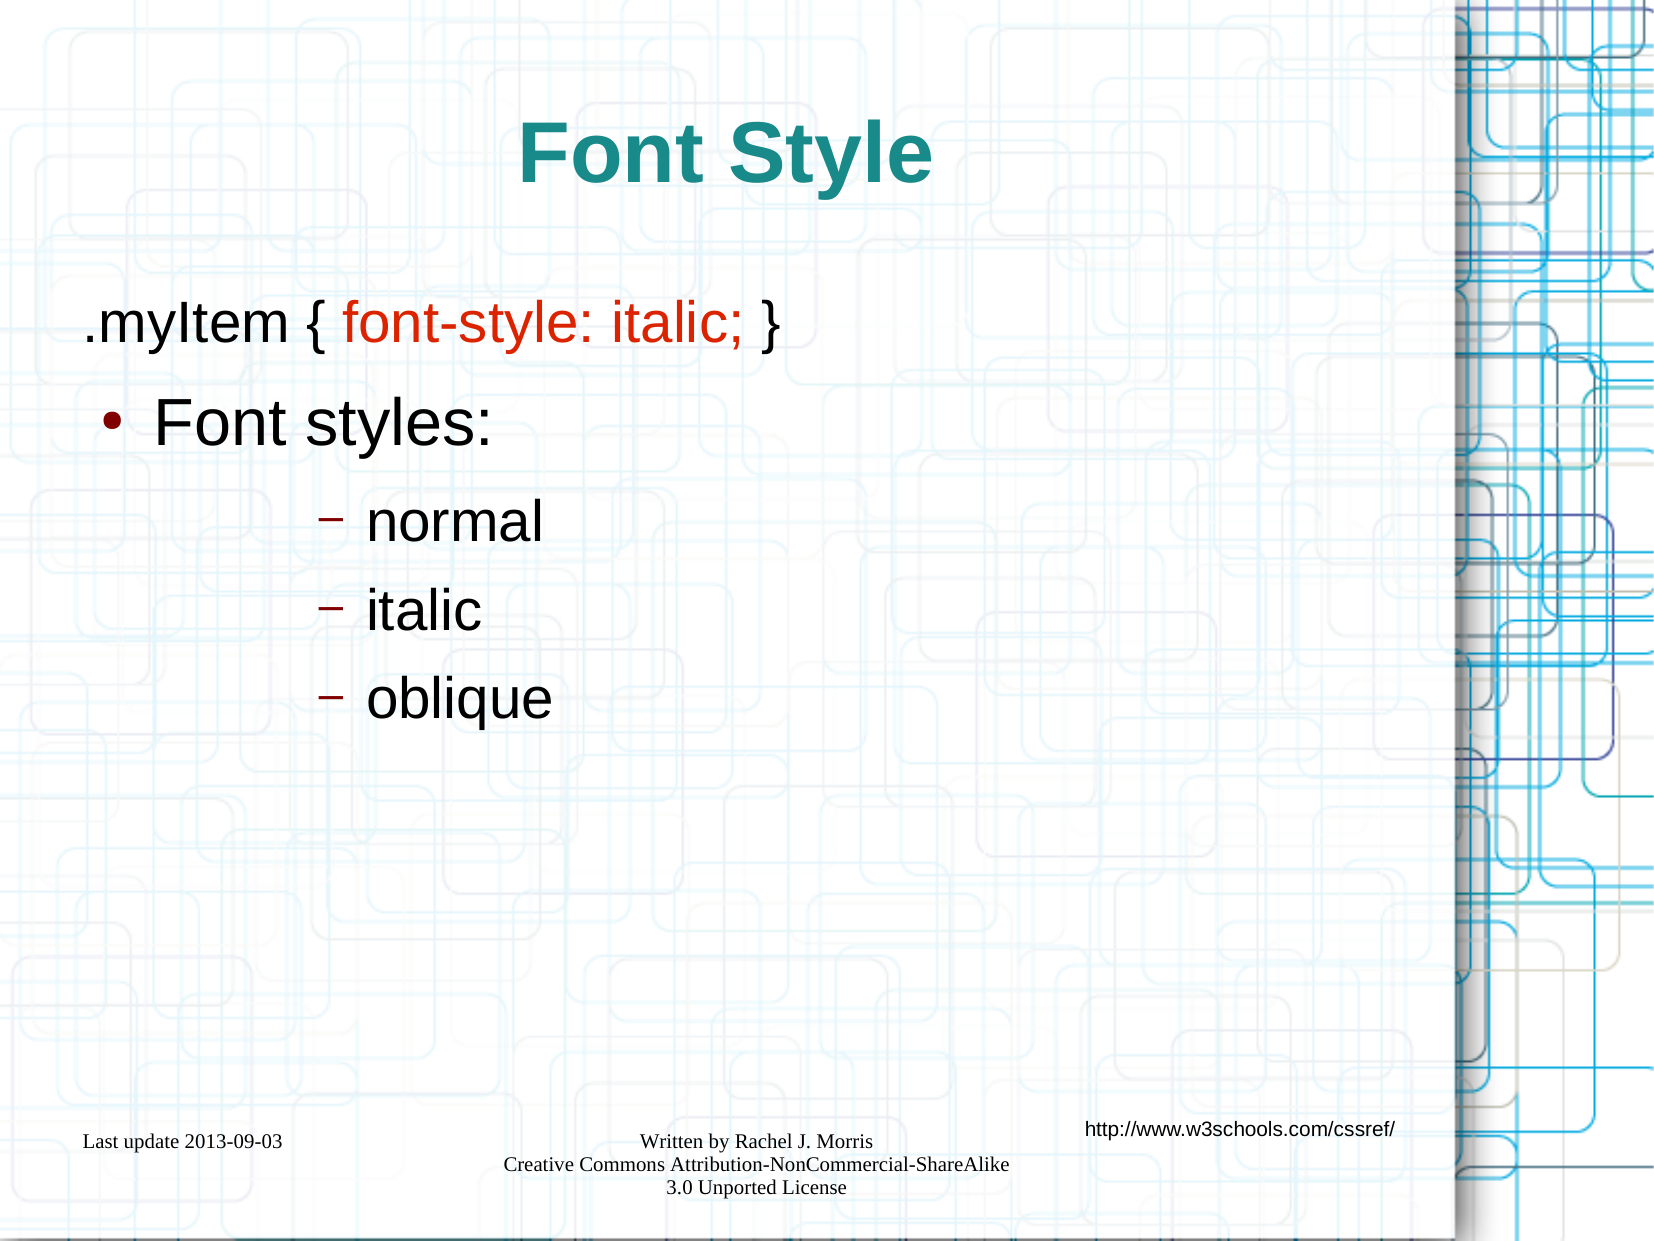

# Font Style
.myItem { font-style: italic; }
Font styles:
normal
italic
oblique
http://www.w3schools.com/cssref/